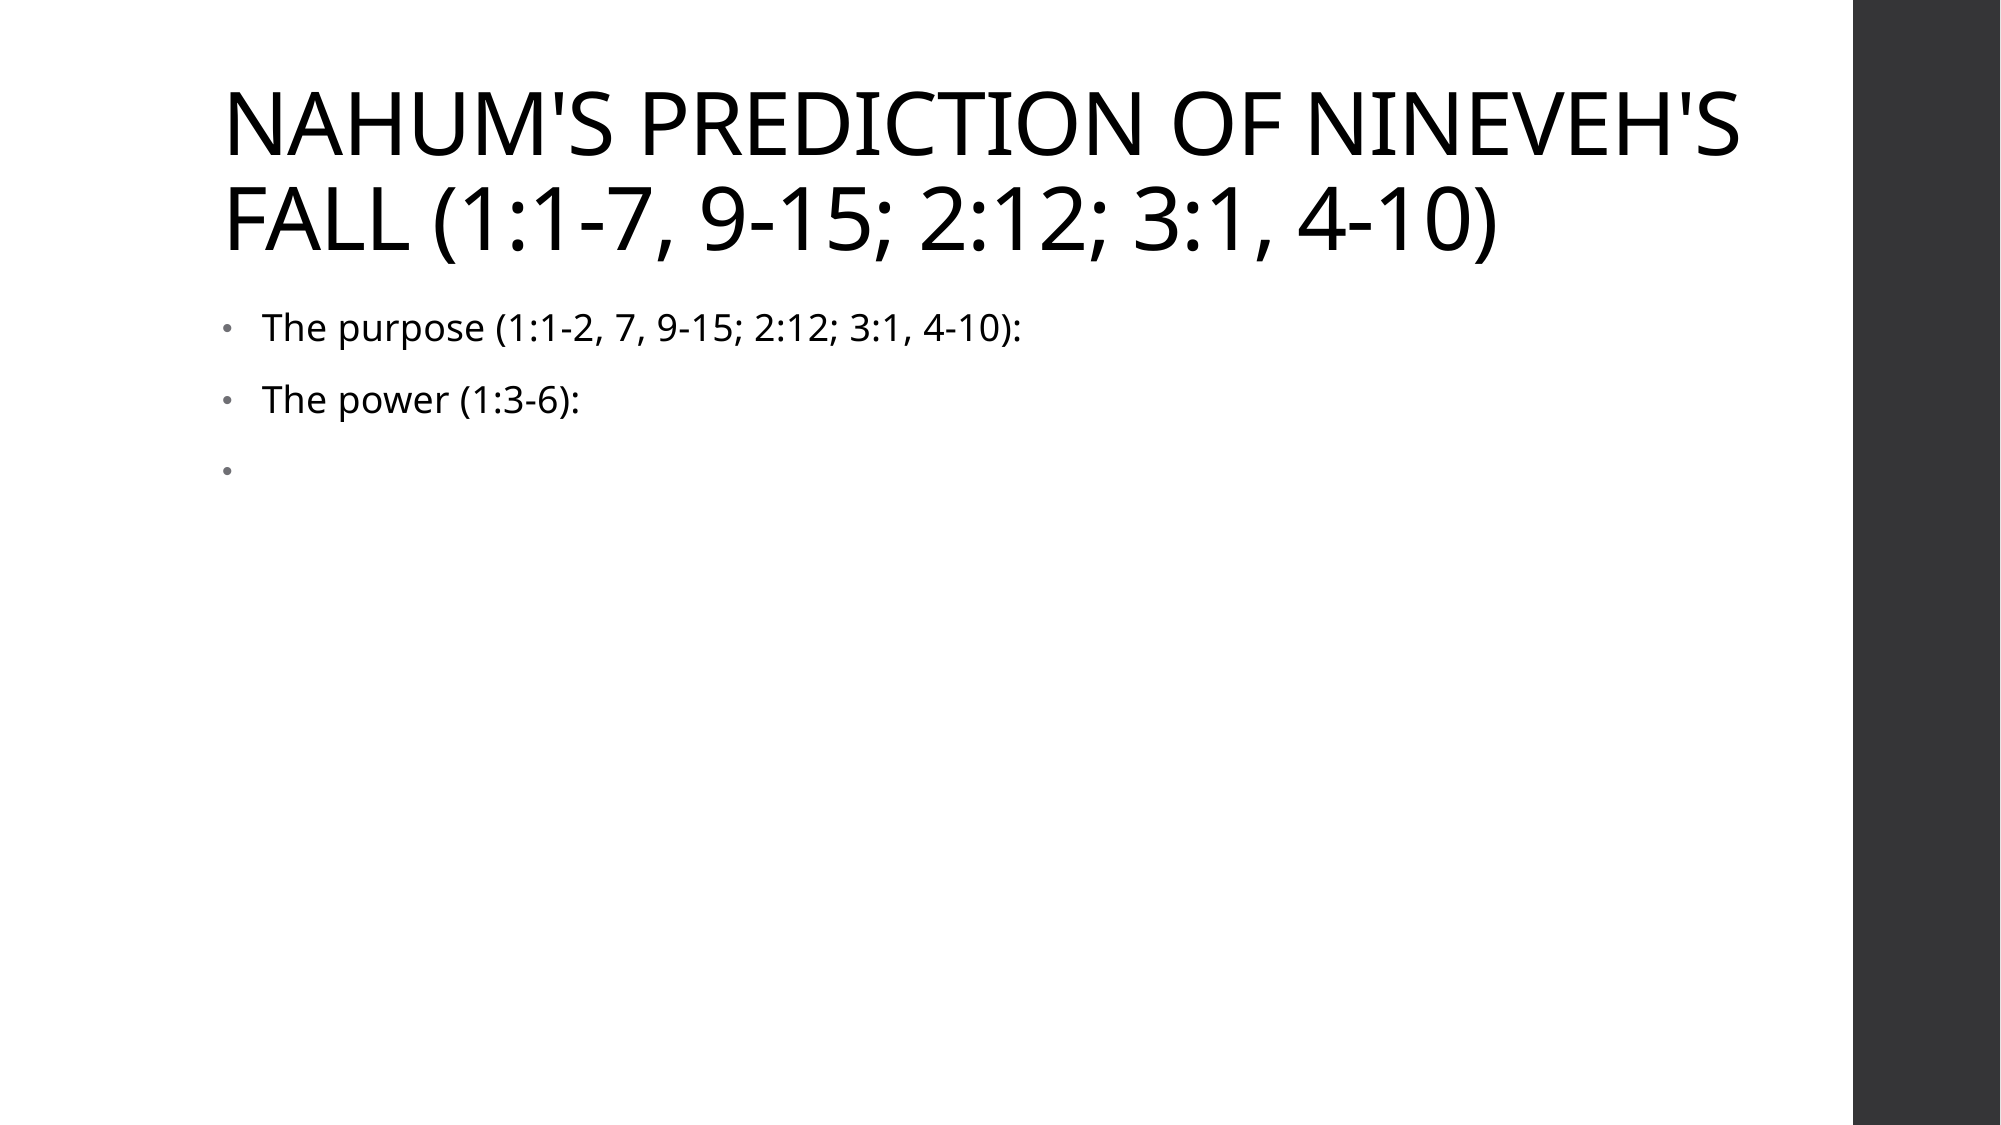

# NAHUM'S PREDICTION OF NINEVEH'S FALL (1:1-7, 9-15; 2:12; 3:1, 4-10)
 The purpose (1:1-2, 7, 9-15; 2:12; 3:1, 4-10):
 The power (1:3-6):